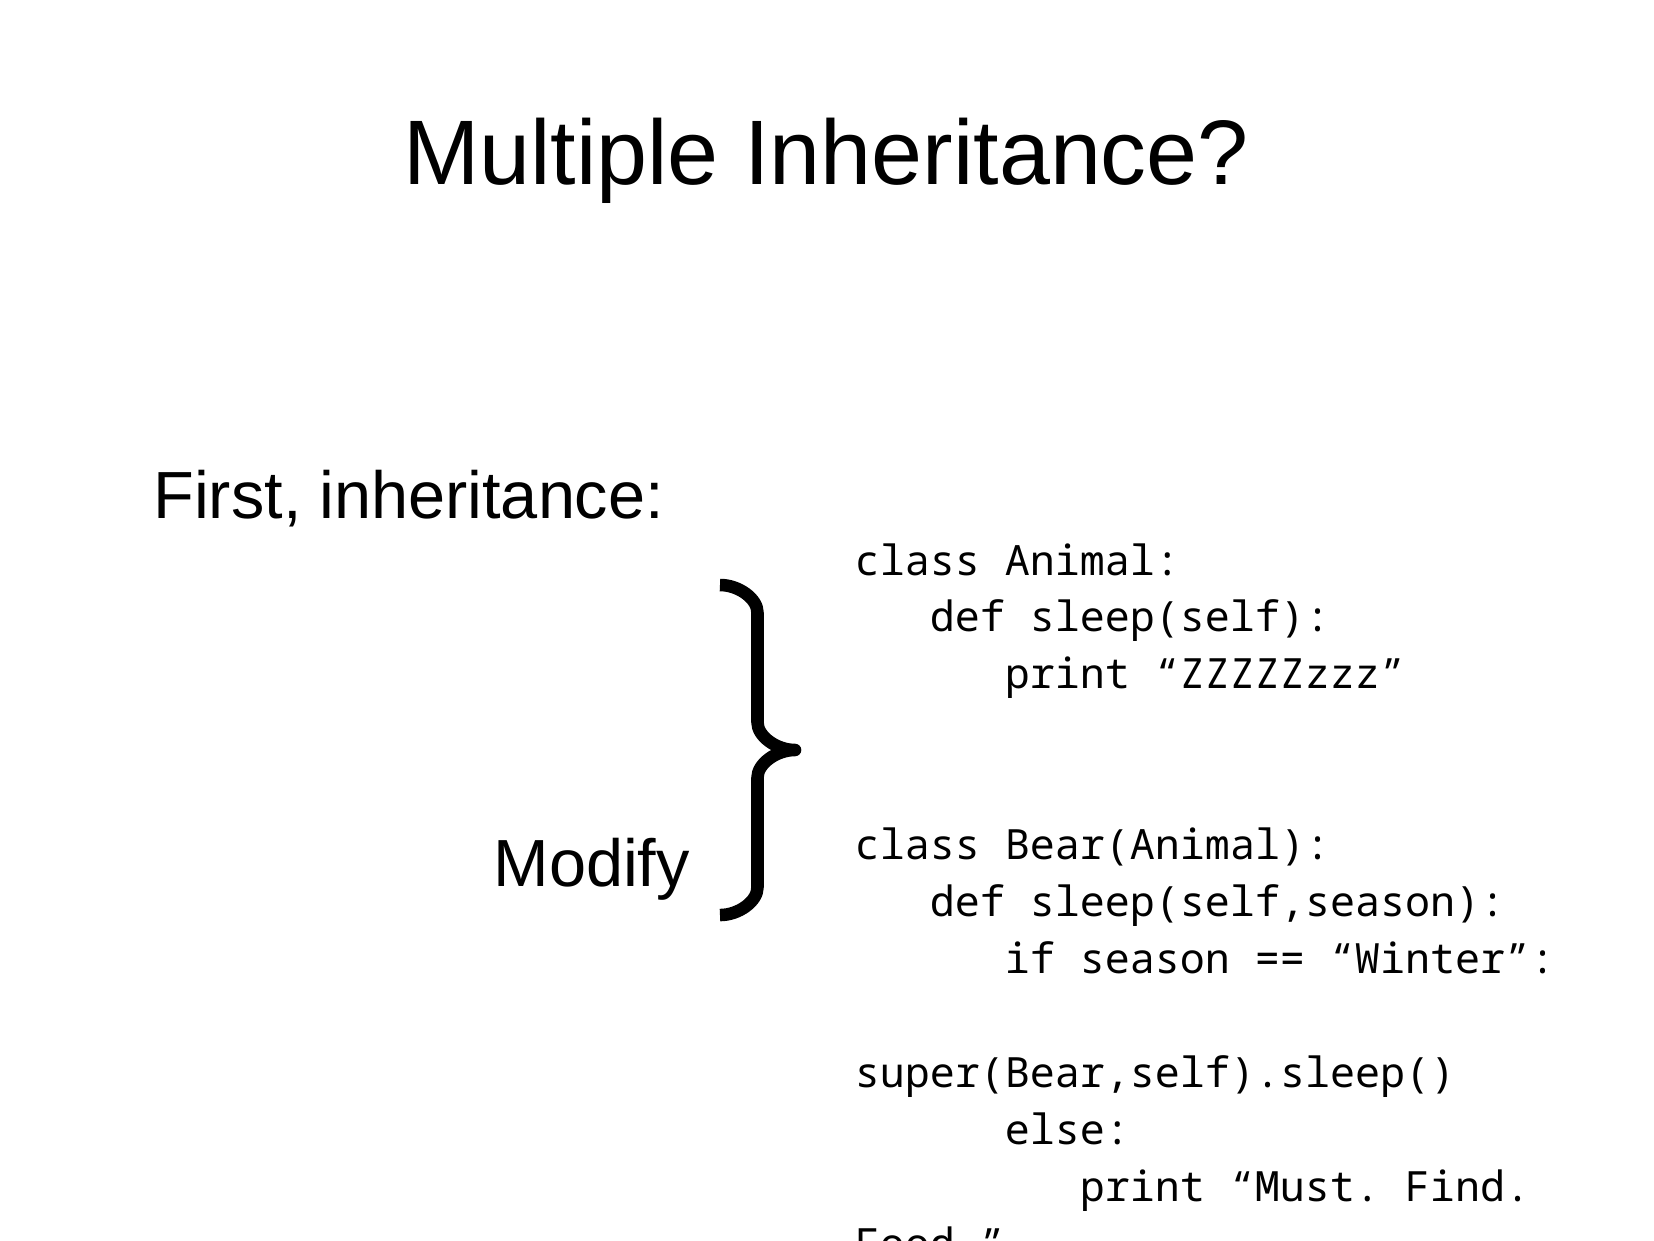

# Multiple Inheritance?
First, inheritance:
class Animal:
	def sleep(self):
		print “ZZZZZzzz”
class Bear(Animal):
	def sleep(self,season):
		if season == “Winter”:
			super(Bear,self).sleep()
		else:
			print “Must. Find. Food.”
Modify